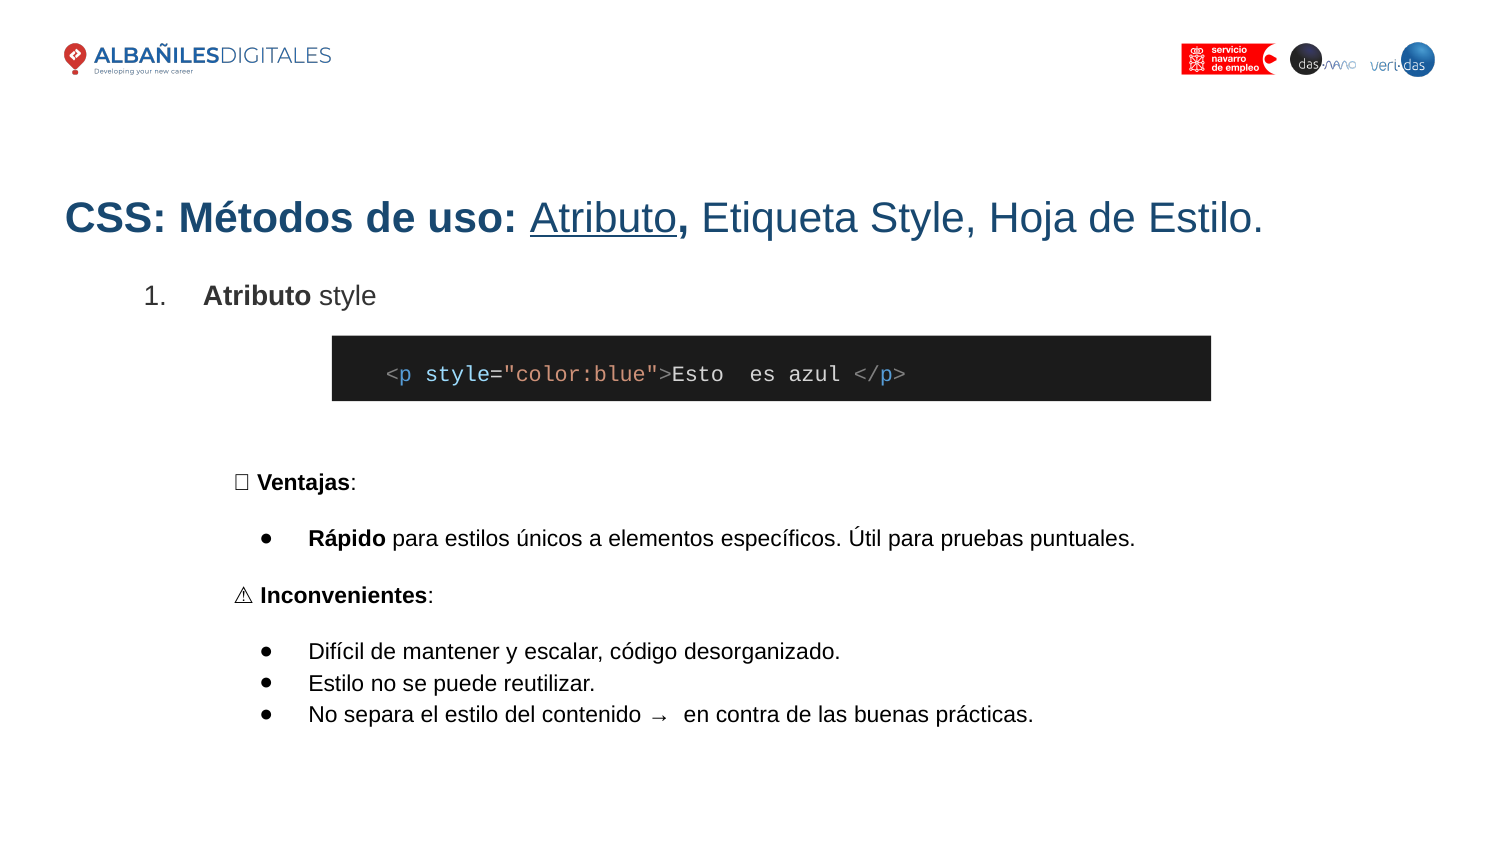

CSS: Métodos de uso: Atributo, Etiqueta Style, Hoja de Estilo.
 Atributo style
 <p style="color:blue">Esto es azul </p>
✅ Ventajas:
Rápido para estilos únicos a elementos específicos. Útil para pruebas puntuales.
⚠️ Inconvenientes:
Difícil de mantener y escalar, código desorganizado.
Estilo no se puede reutilizar.
No separa el estilo del contenido → en contra de las buenas prácticas.